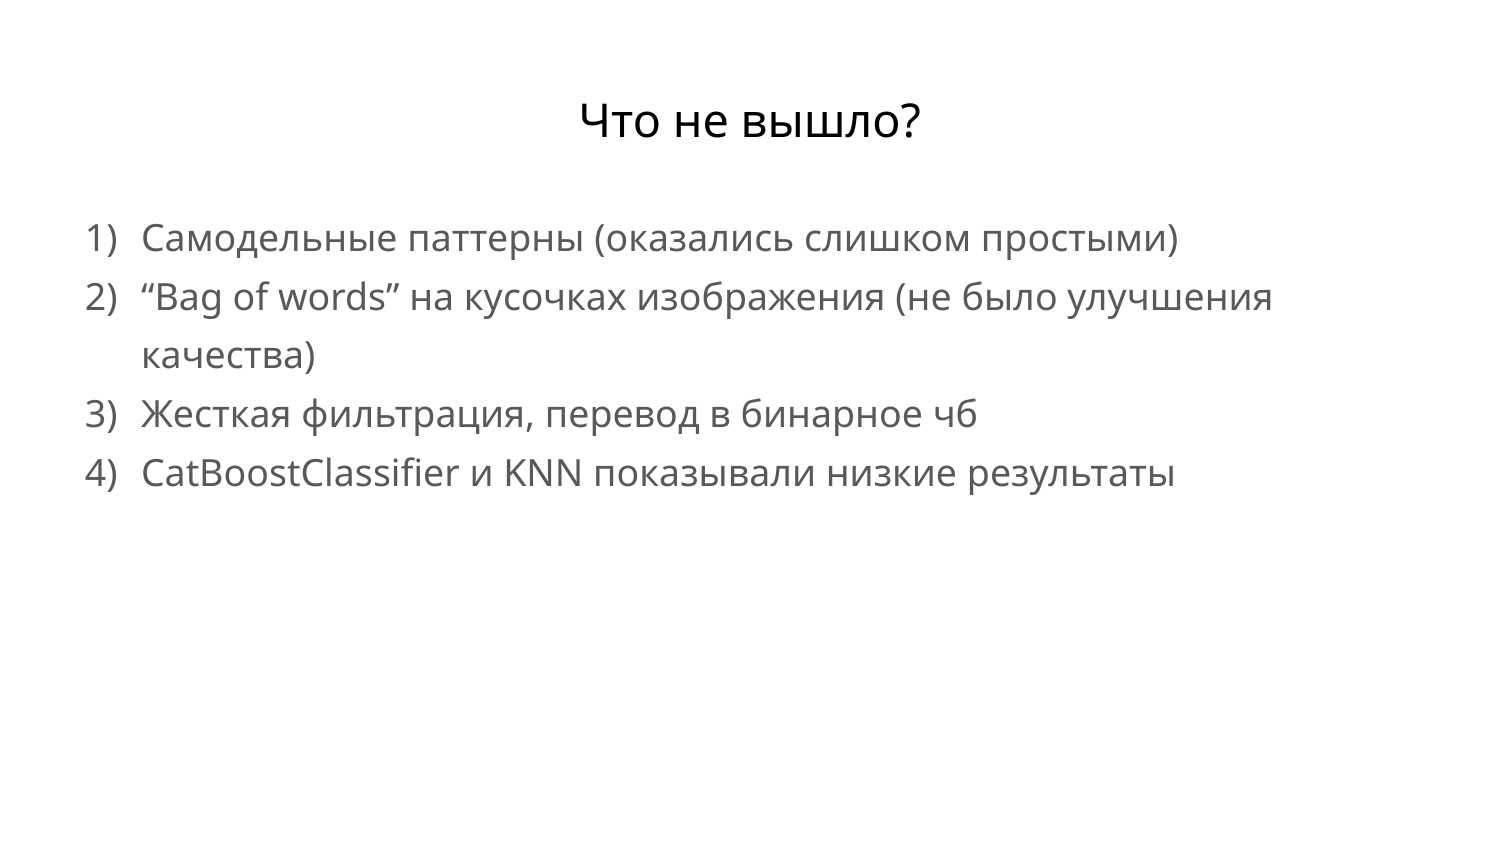

# Что не вышло?
Самодельные паттерны (оказались слишком простыми)
“Bag of words” на кусочках изображения (не было улучшения качества)
Жесткая фильтрация, перевод в бинарное чб
CatBoostClassifier и KNN показывали низкие результаты